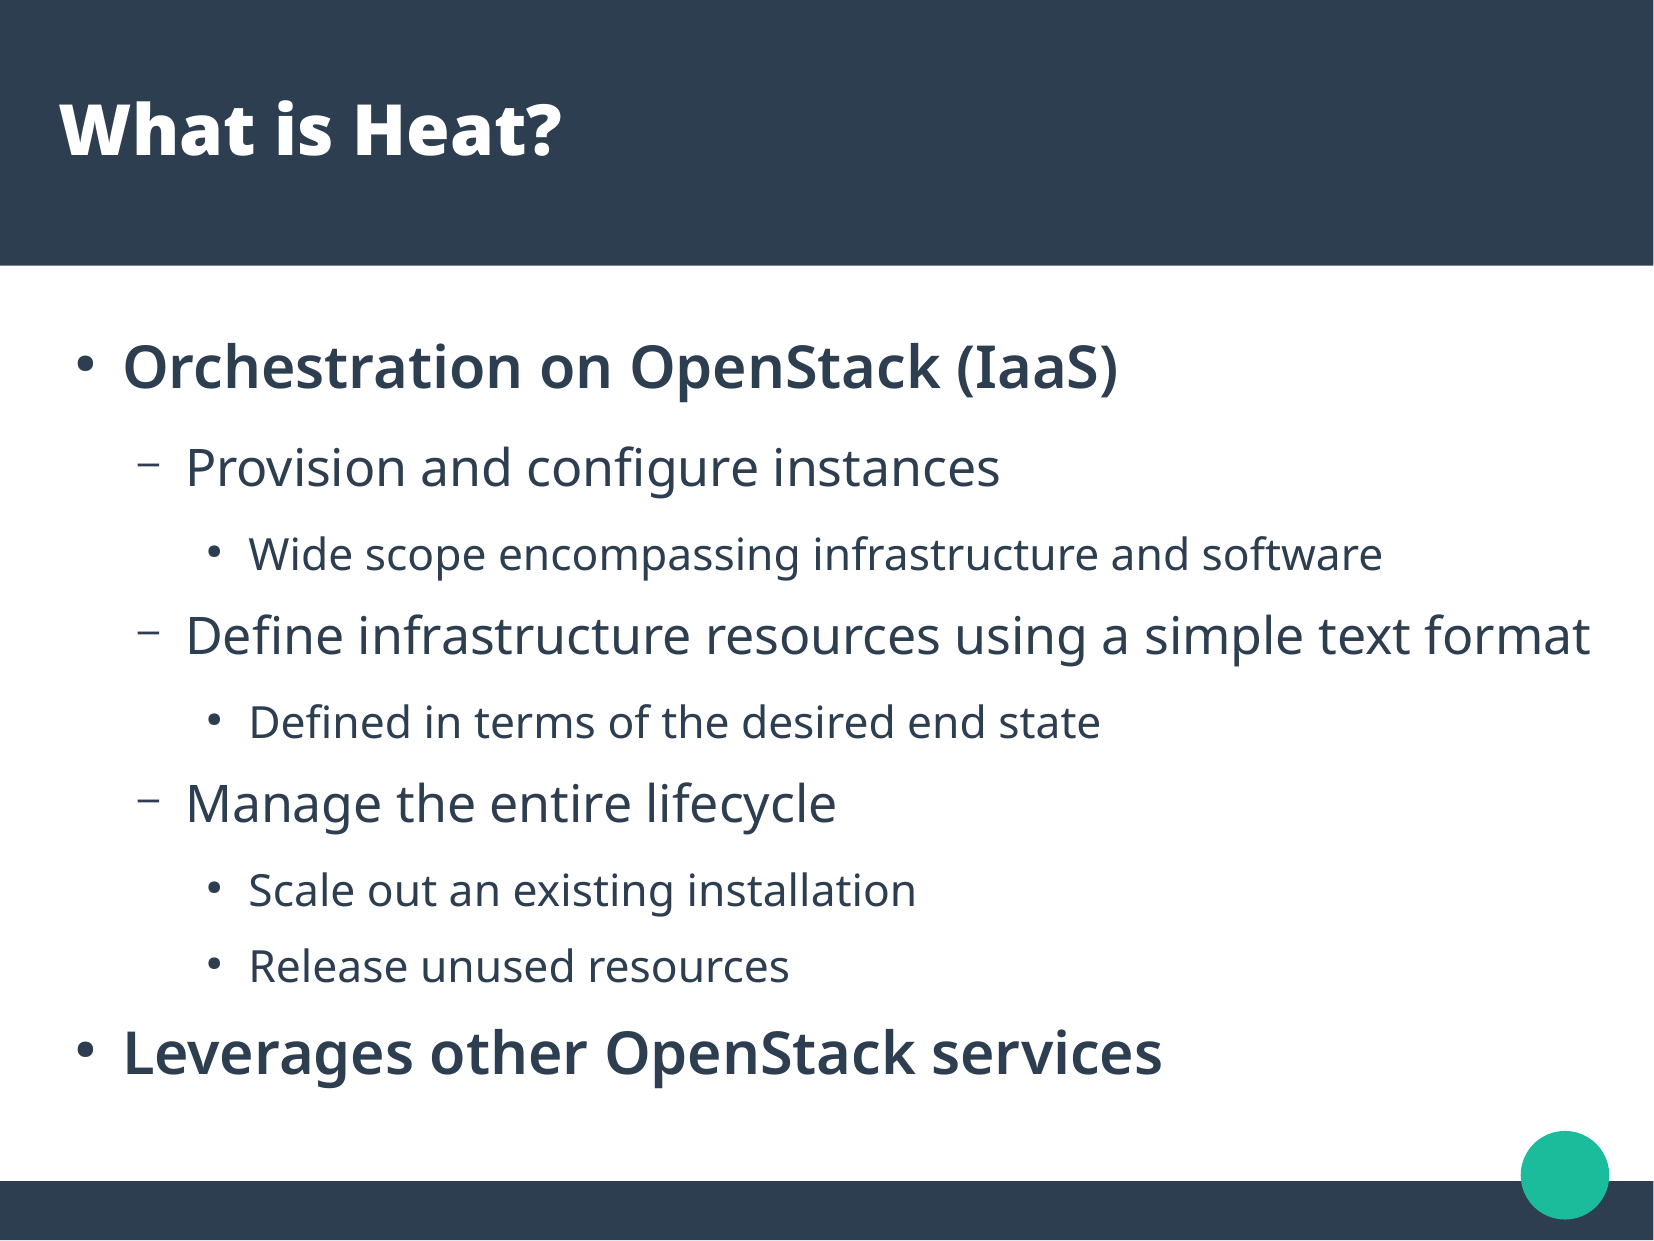

# What is Heat?
Orchestration on OpenStack (IaaS)
Provision and configure instances
Wide scope encompassing infrastructure and software
Define infrastructure resources using a simple text format
Defined in terms of the desired end state
Manage the entire lifecycle
Scale out an existing installation
Release unused resources
Leverages other OpenStack services